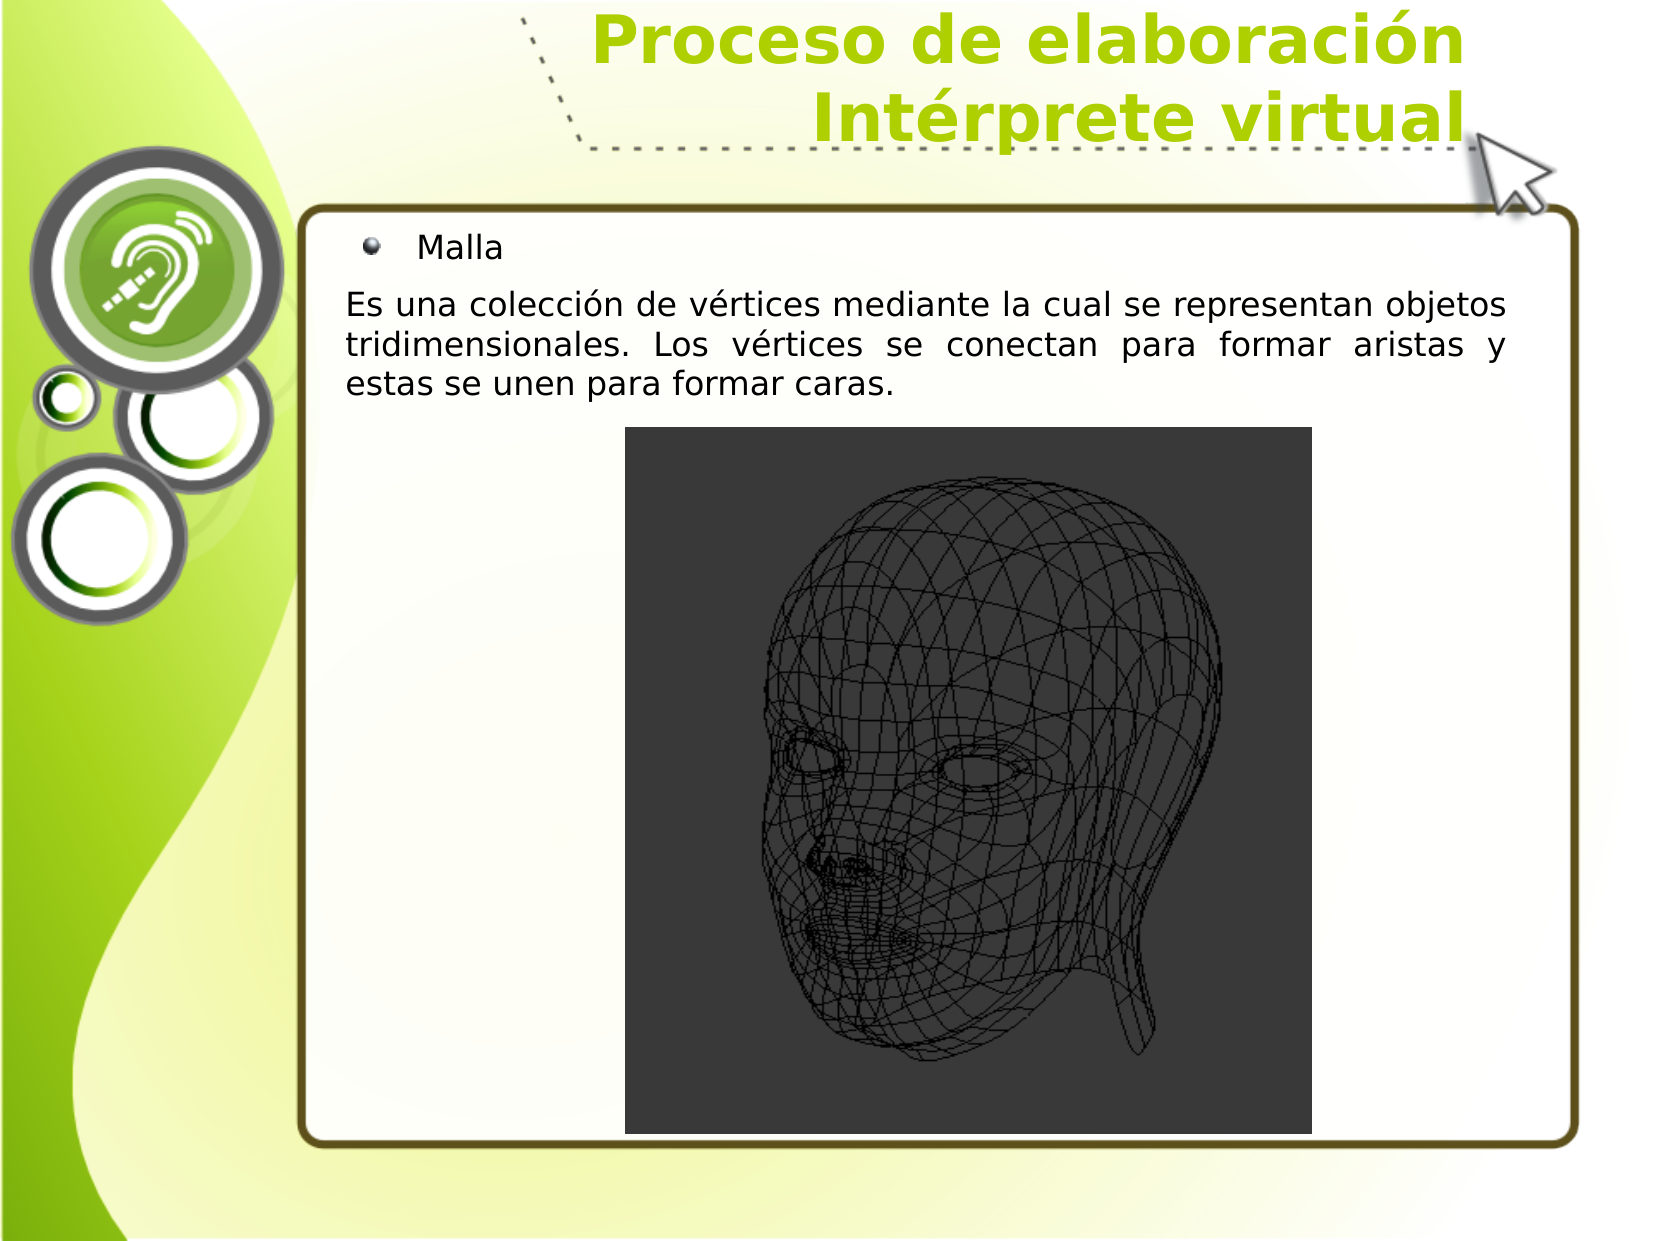

Proceso de elaboración
Intérprete virtual
Malla
Es una colección de vértices mediante la cual se representan objetos tridimensionales. Los vértices se conectan para formar aristas y estas se unen para formar caras.